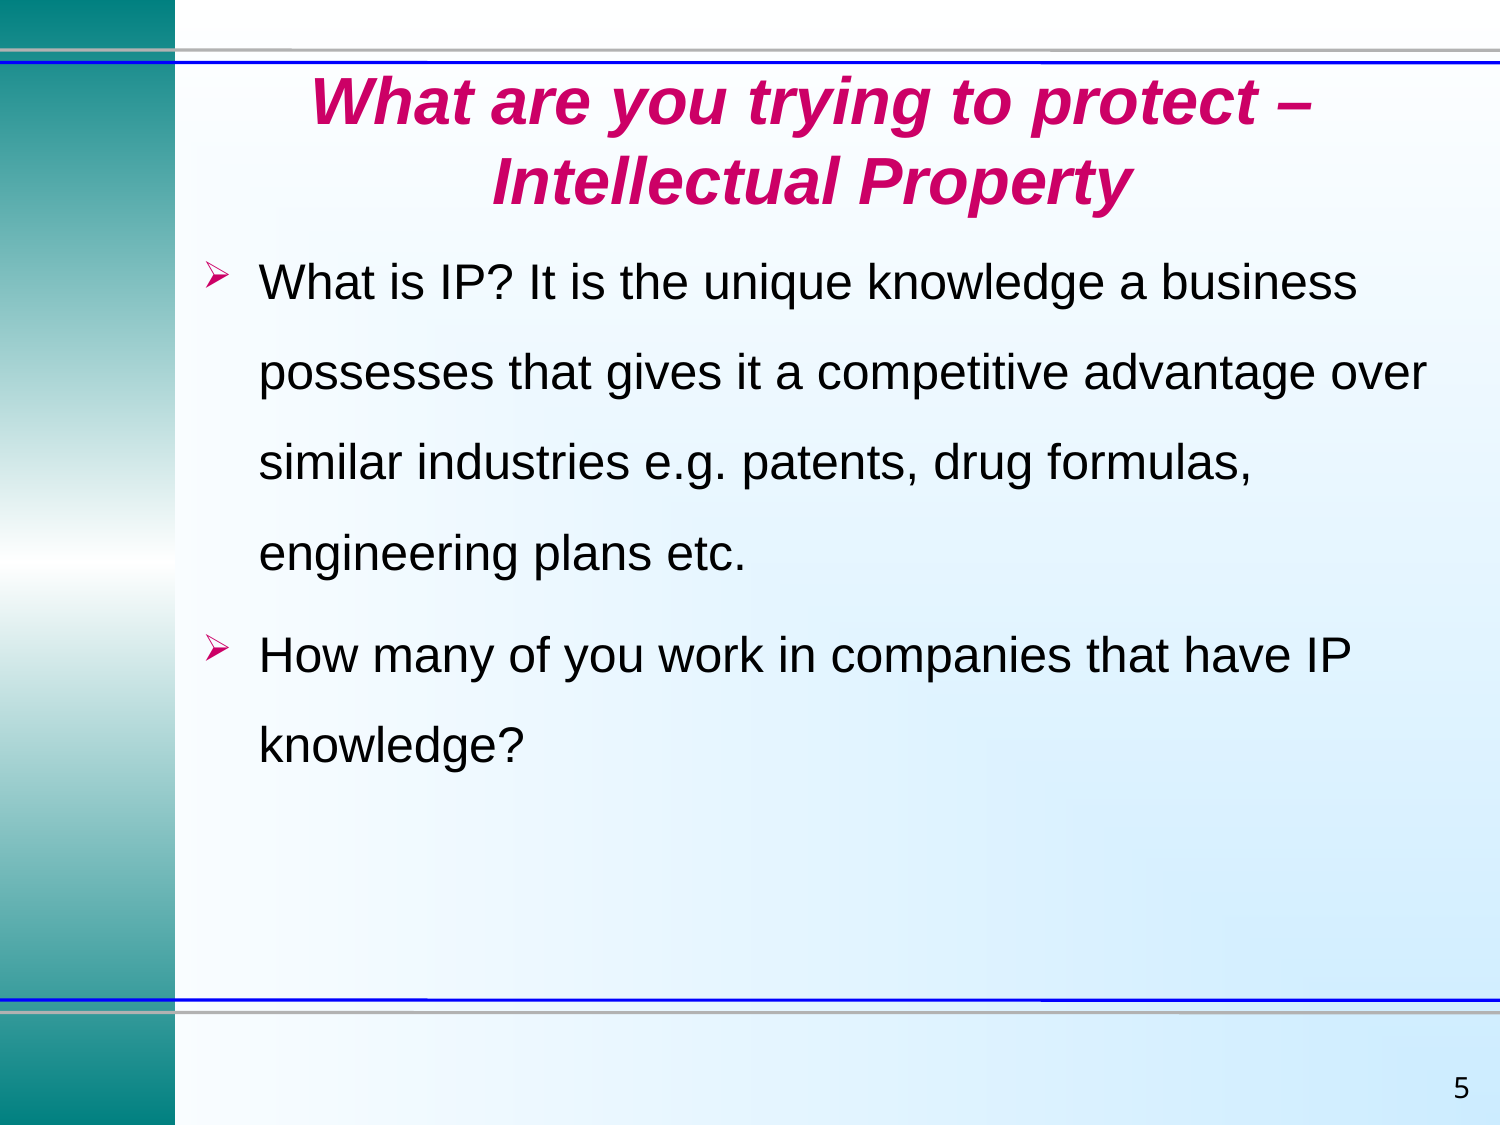

What are you trying to protect – Intellectual Property
What is IP? It is the unique knowledge a business possesses that gives it a competitive advantage over similar industries e.g. patents, drug formulas, engineering plans etc.
How many of you work in companies that have IP knowledge?